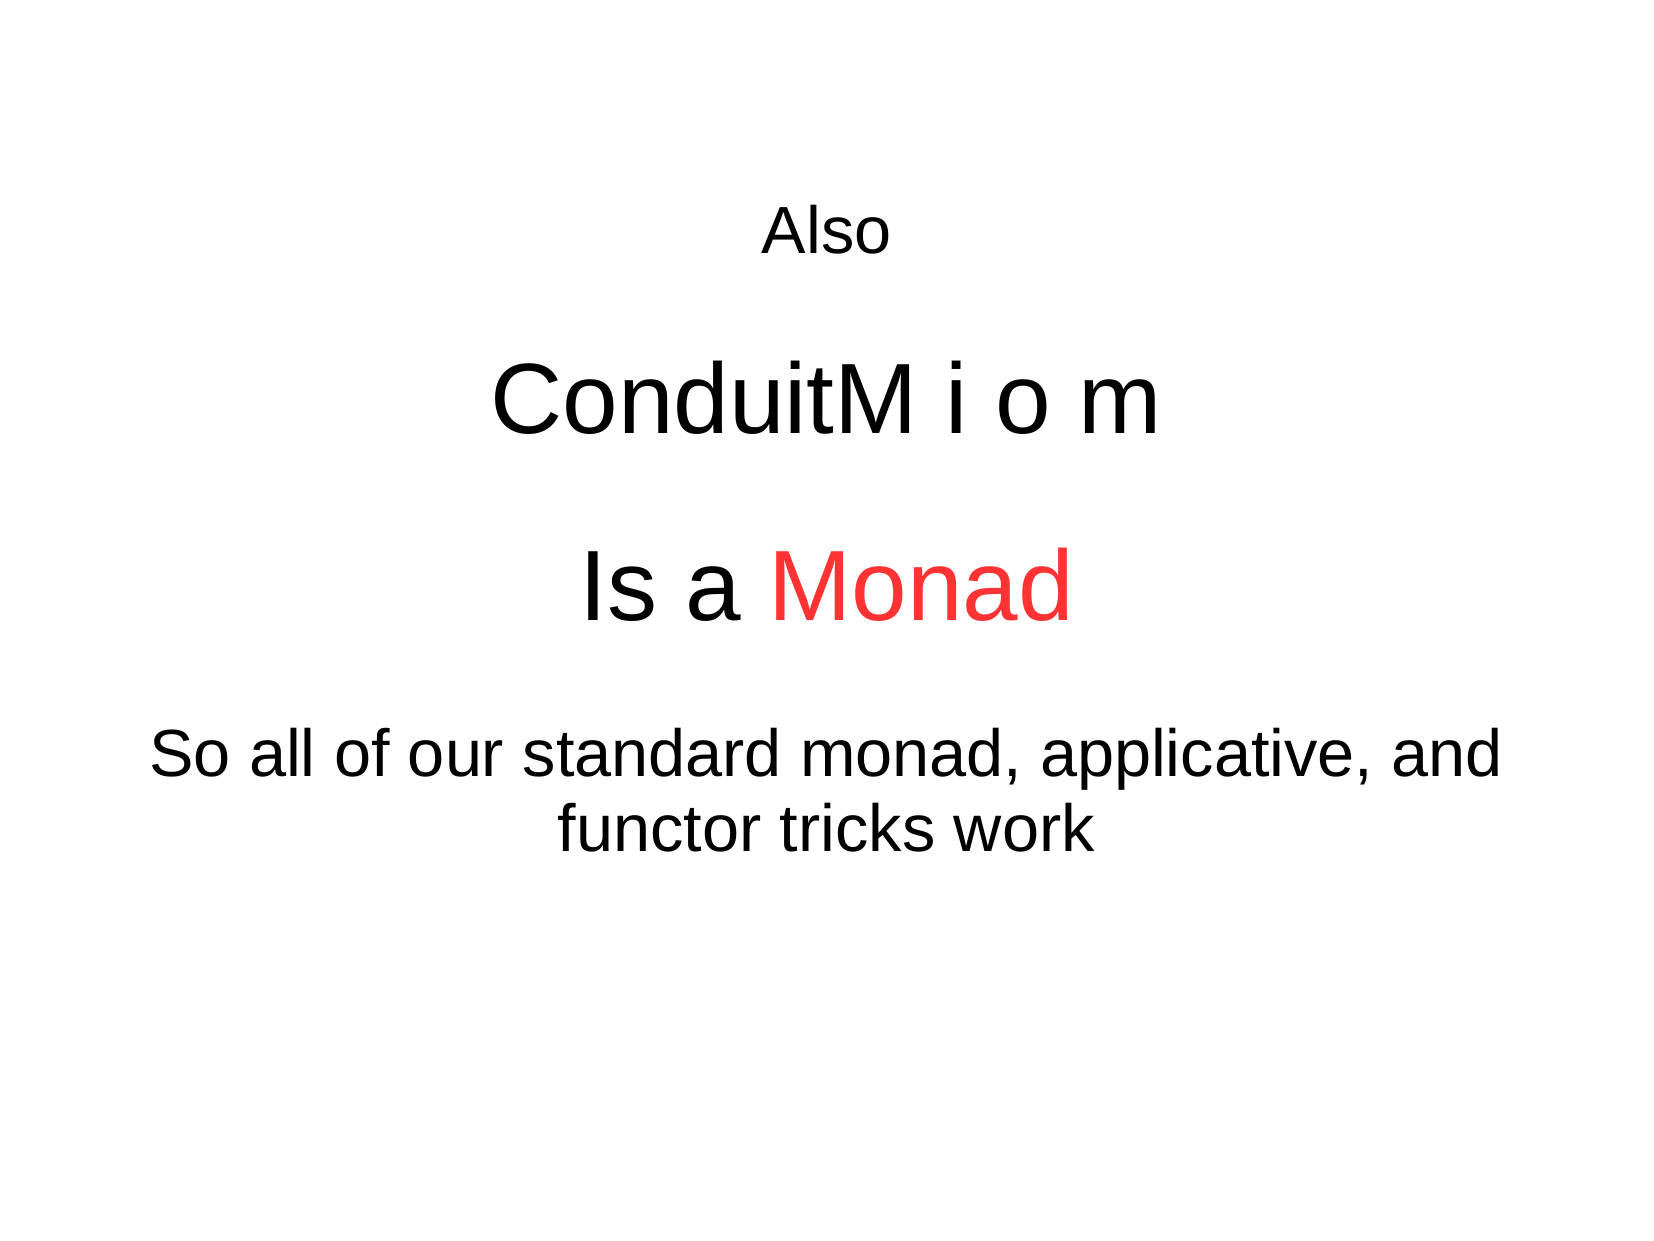

# Also
ConduitM i o m
Is a Monad
So all of our standard monad, applicative, and functor tricks work